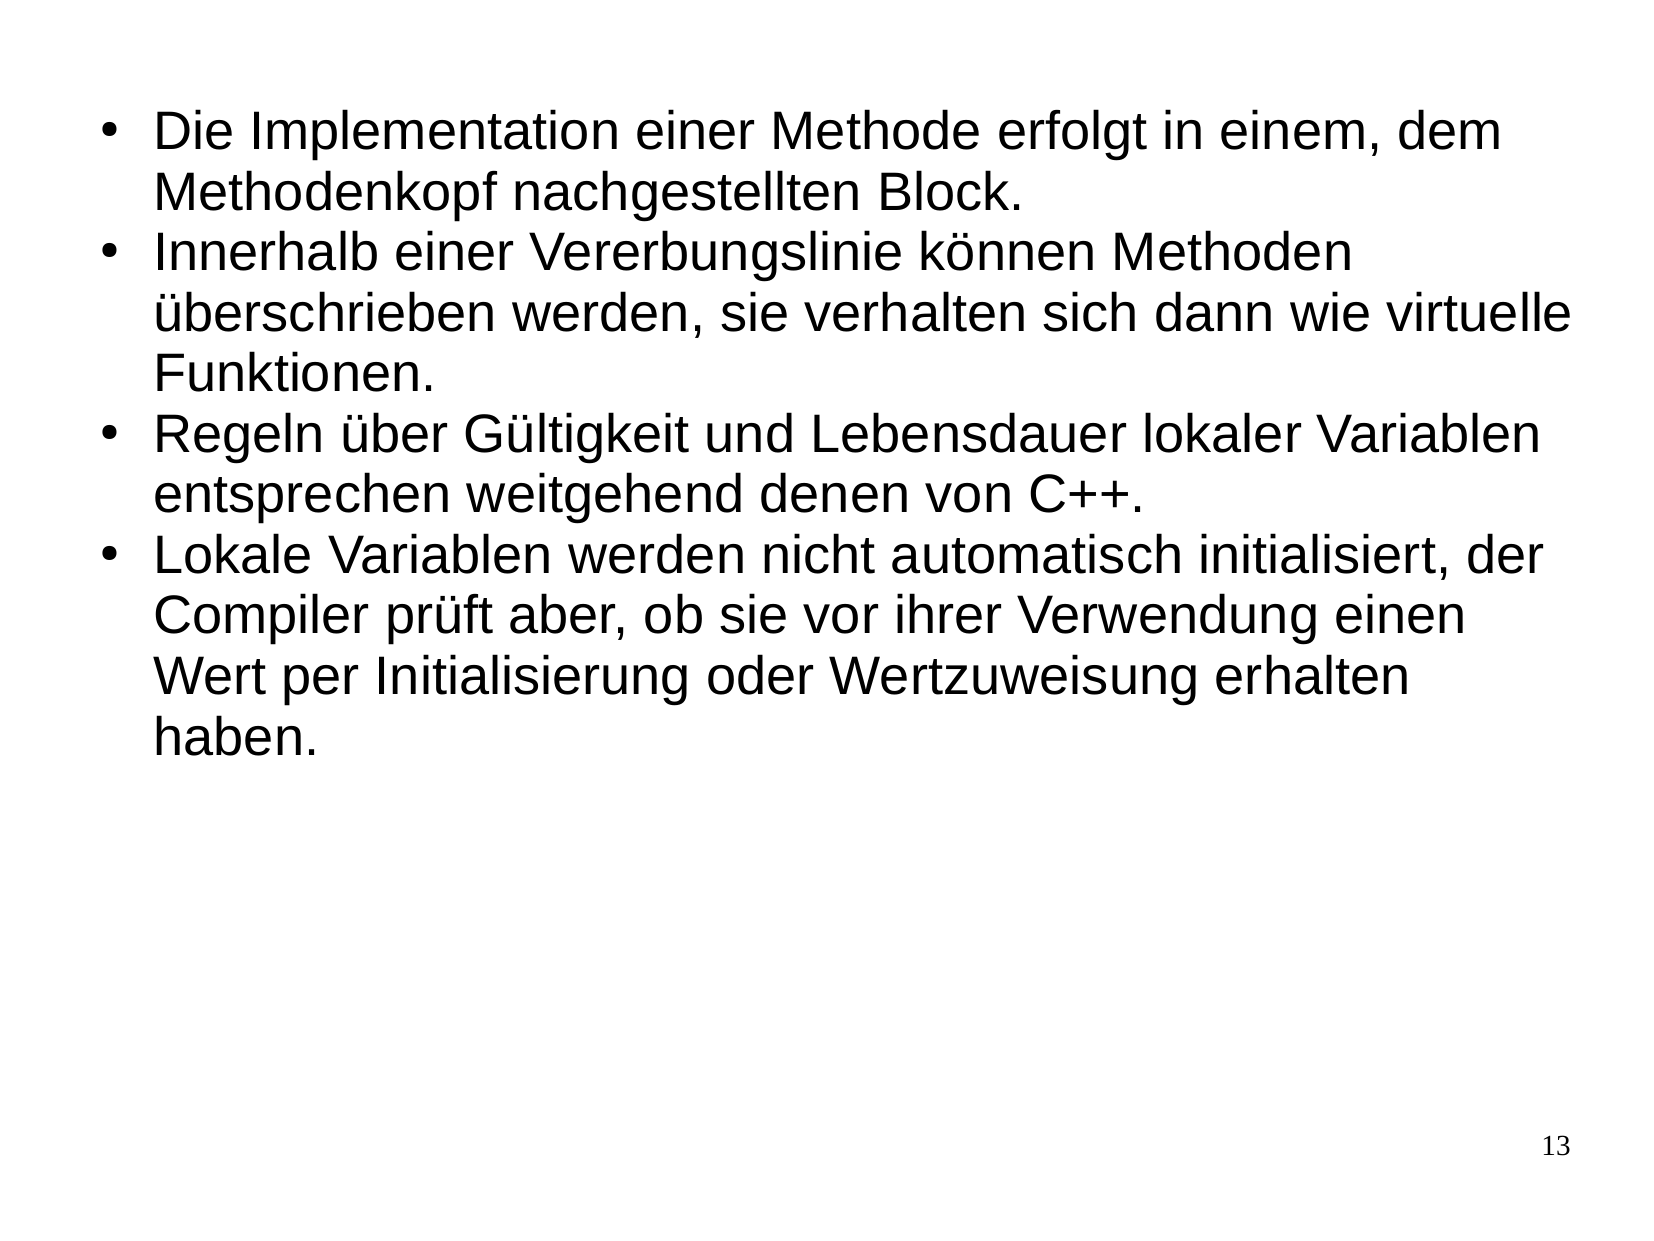

Die Implementation einer Methode erfolgt in einem, dem Methodenkopf nachgestellten Block.
Innerhalb einer Vererbungslinie können Methoden überschrieben werden, sie verhalten sich dann wie virtuelle Funktionen.
Regeln über Gültigkeit und Lebensdauer lokaler Variablen entsprechen weitgehend denen von C++.
Lokale Variablen werden nicht automatisch initialisiert, der Compiler prüft aber, ob sie vor ihrer Verwendung einen Wert per Initialisierung oder Wertzuweisung erhalten haben.
13